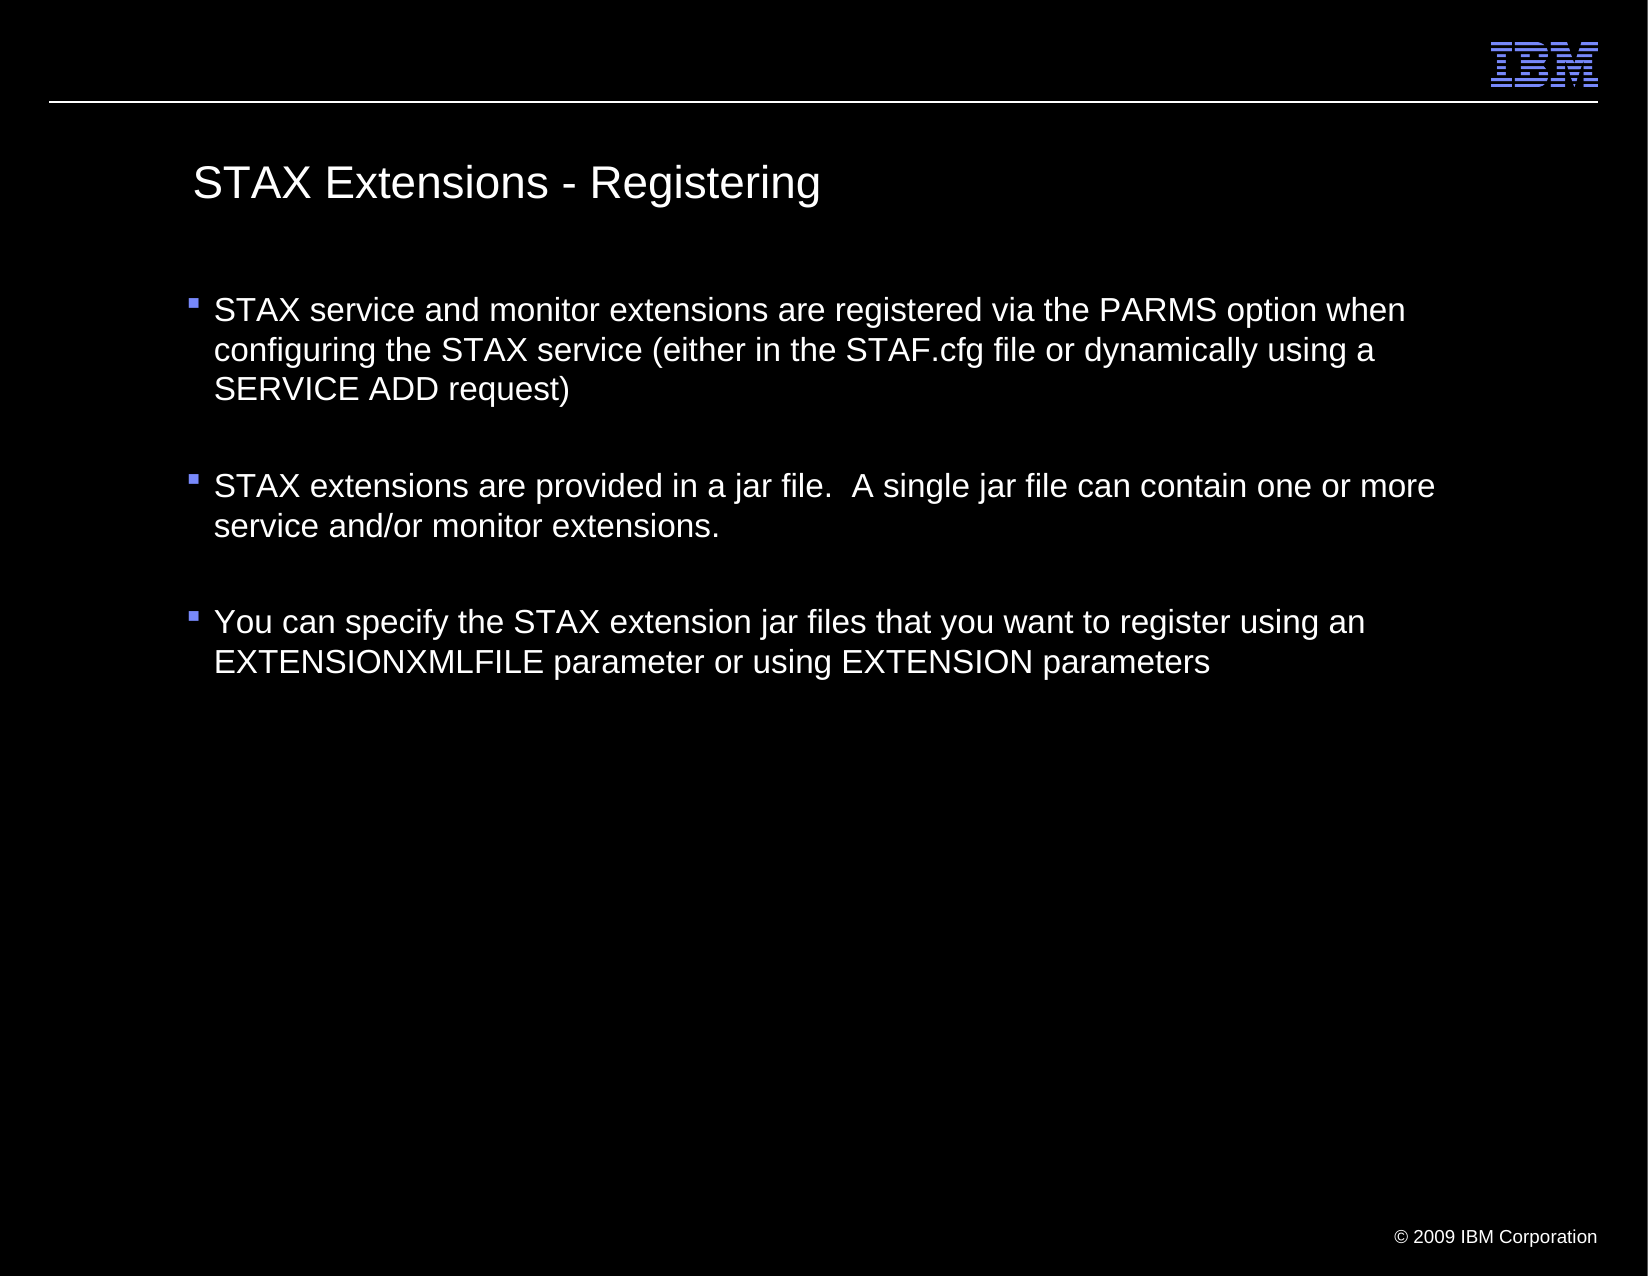

# STAX Extensions - Registering
STAX service and monitor extensions are registered via the PARMS option when configuring the STAX service (either in the STAF.cfg file or dynamically using a SERVICE ADD request)
STAX extensions are provided in a jar file. A single jar file can contain one or more service and/or monitor extensions.
You can specify the STAX extension jar files that you want to register using an EXTENSIONXMLFILE parameter or using EXTENSION parameters